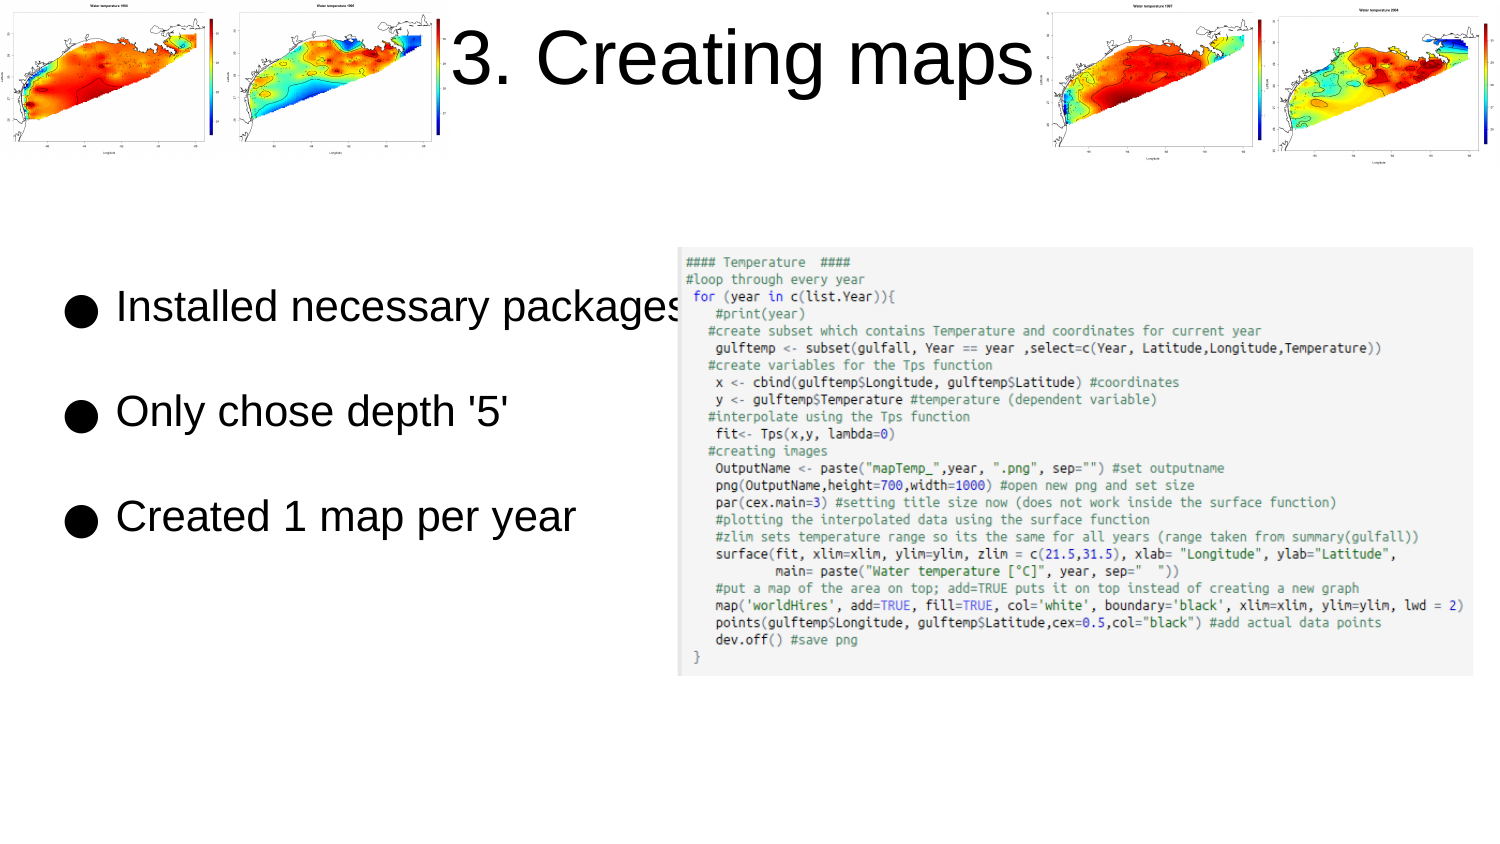

3. Creating maps
Installed necessary packages
Only chose depth '5'
Created 1 map per year